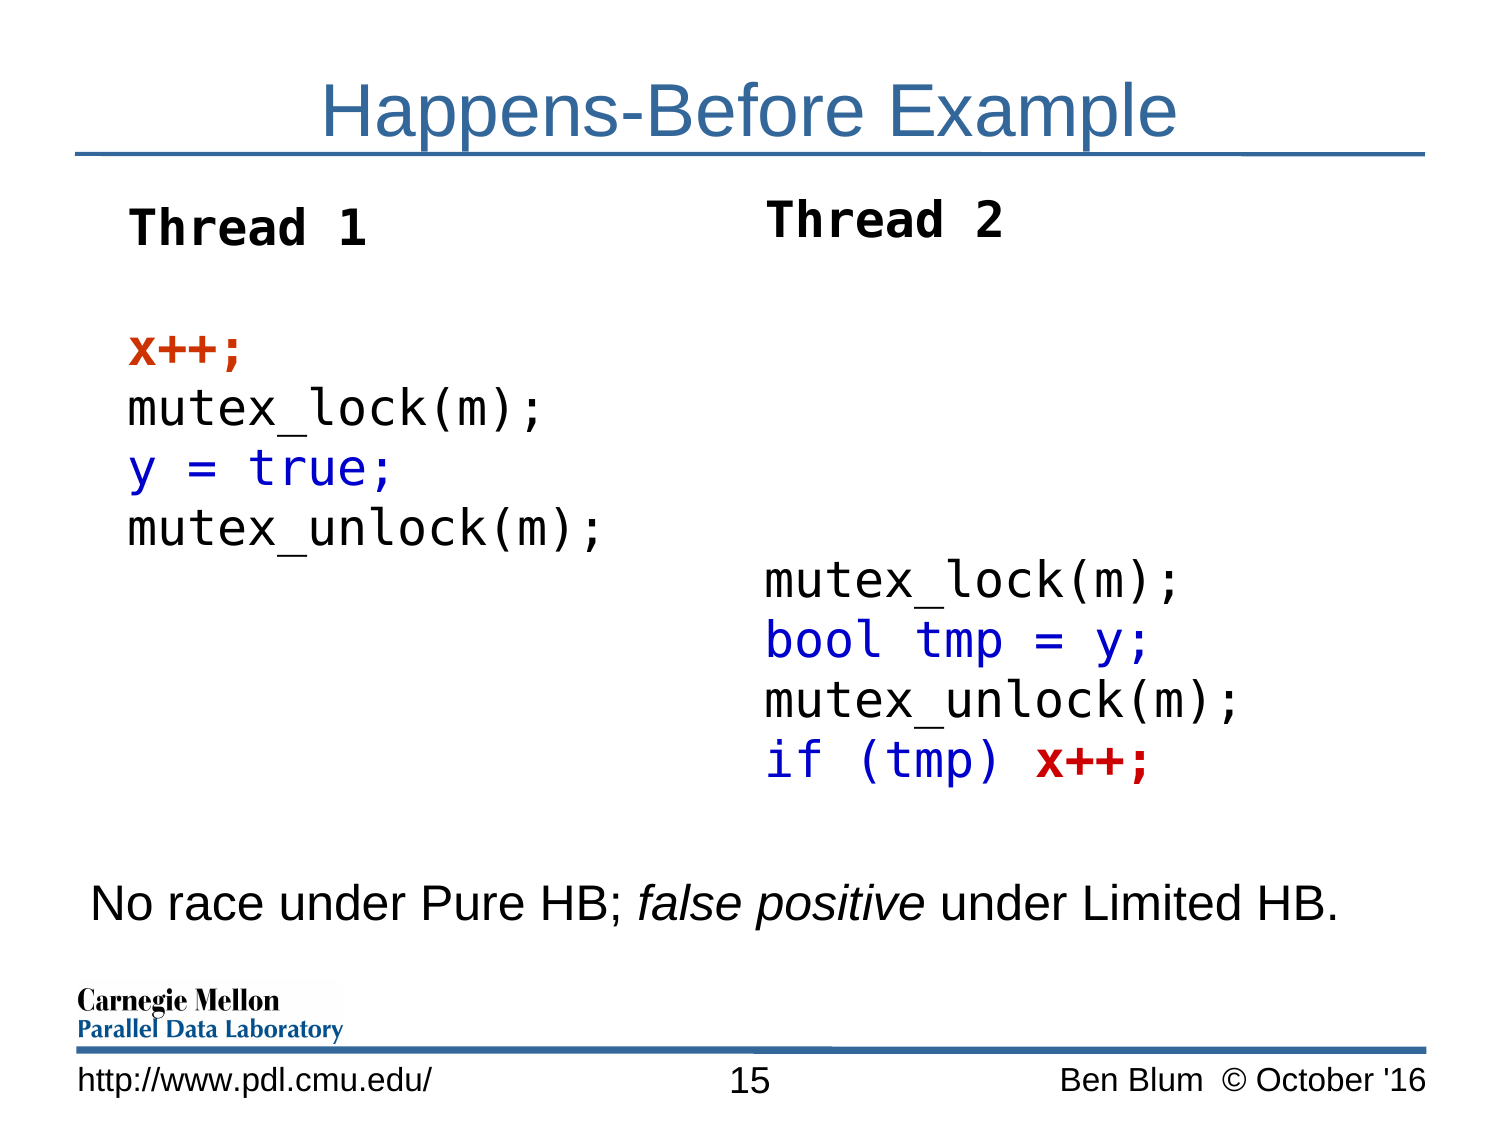

# Happens-Before Example
Thread 2
mutex_lock(m);
bool tmp = y;
mutex_unlock(m);
if (tmp) x++;
Thread 1
x++;
mutex_lock(m);
y = true;
mutex_unlock(m);
No race under Pure HB; false positive under Limited HB.
15